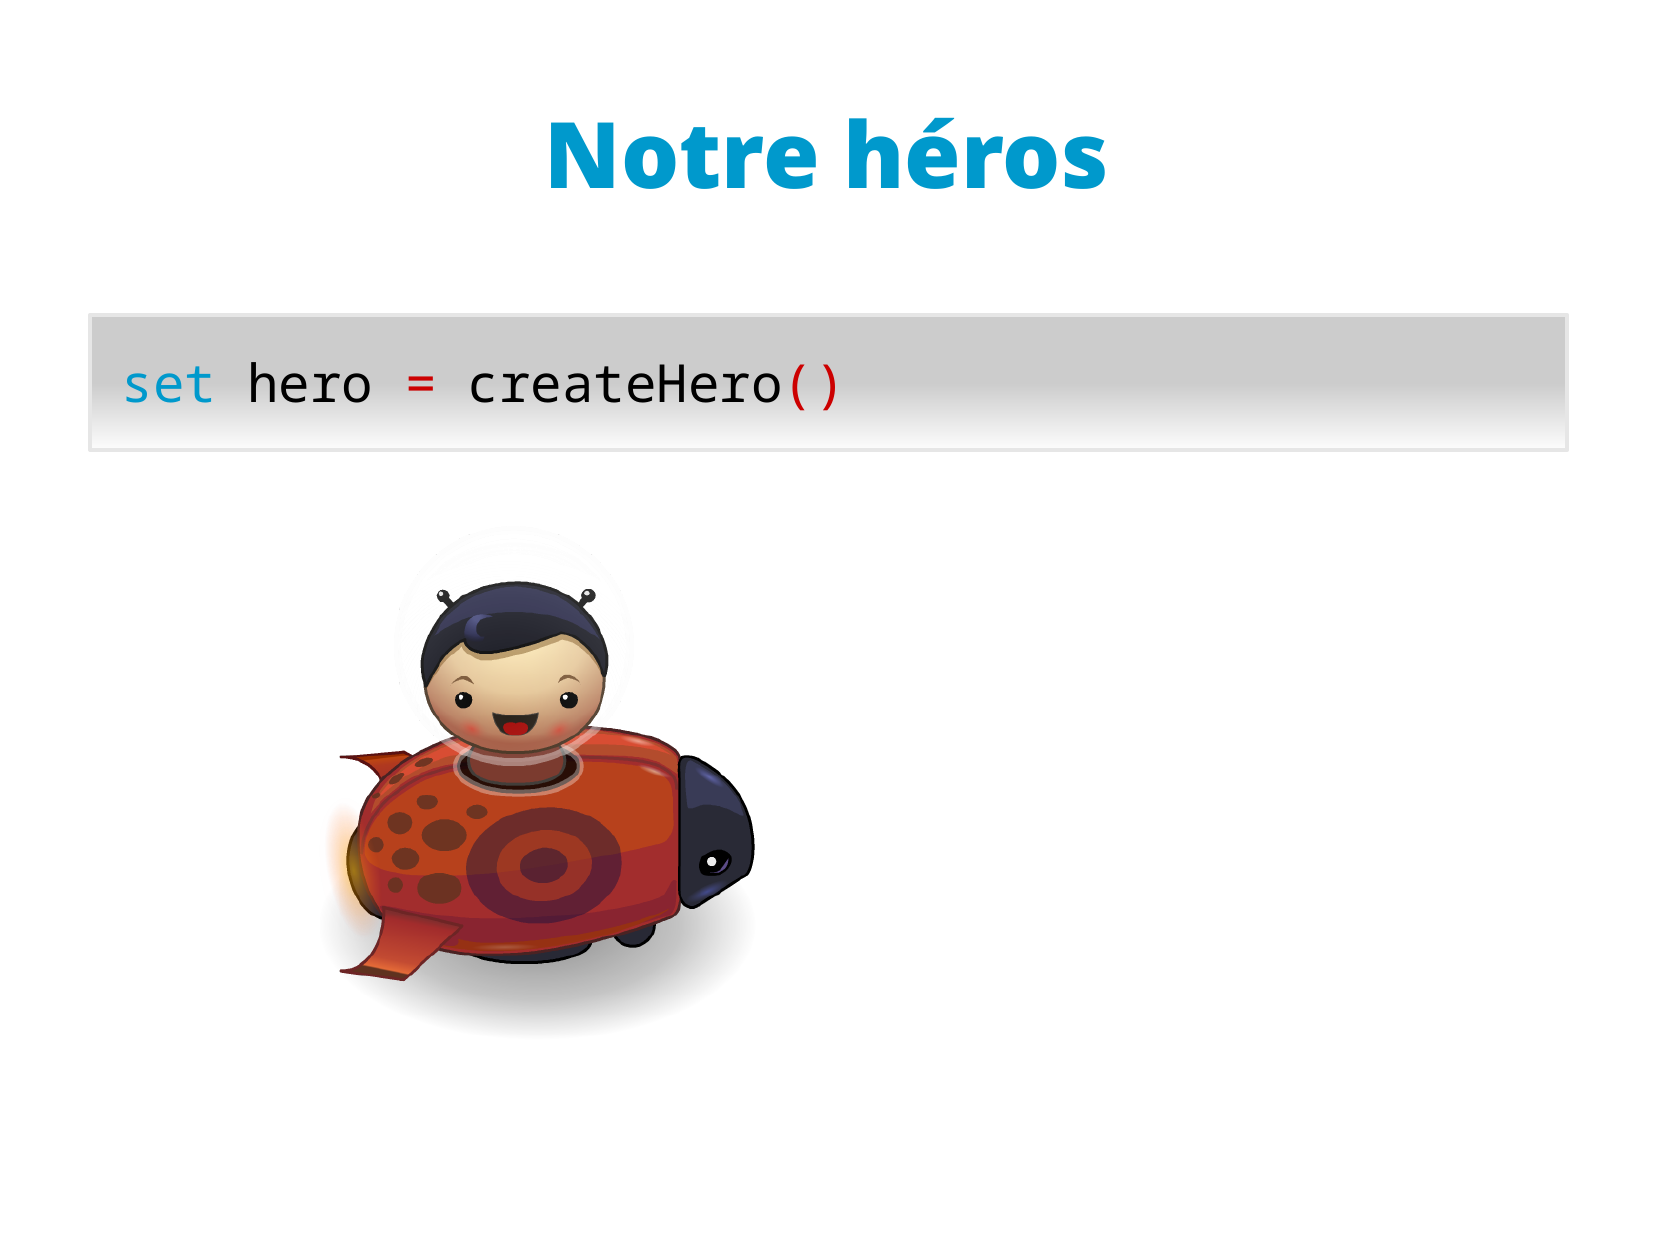

# Notre héros
set hero = createHero()